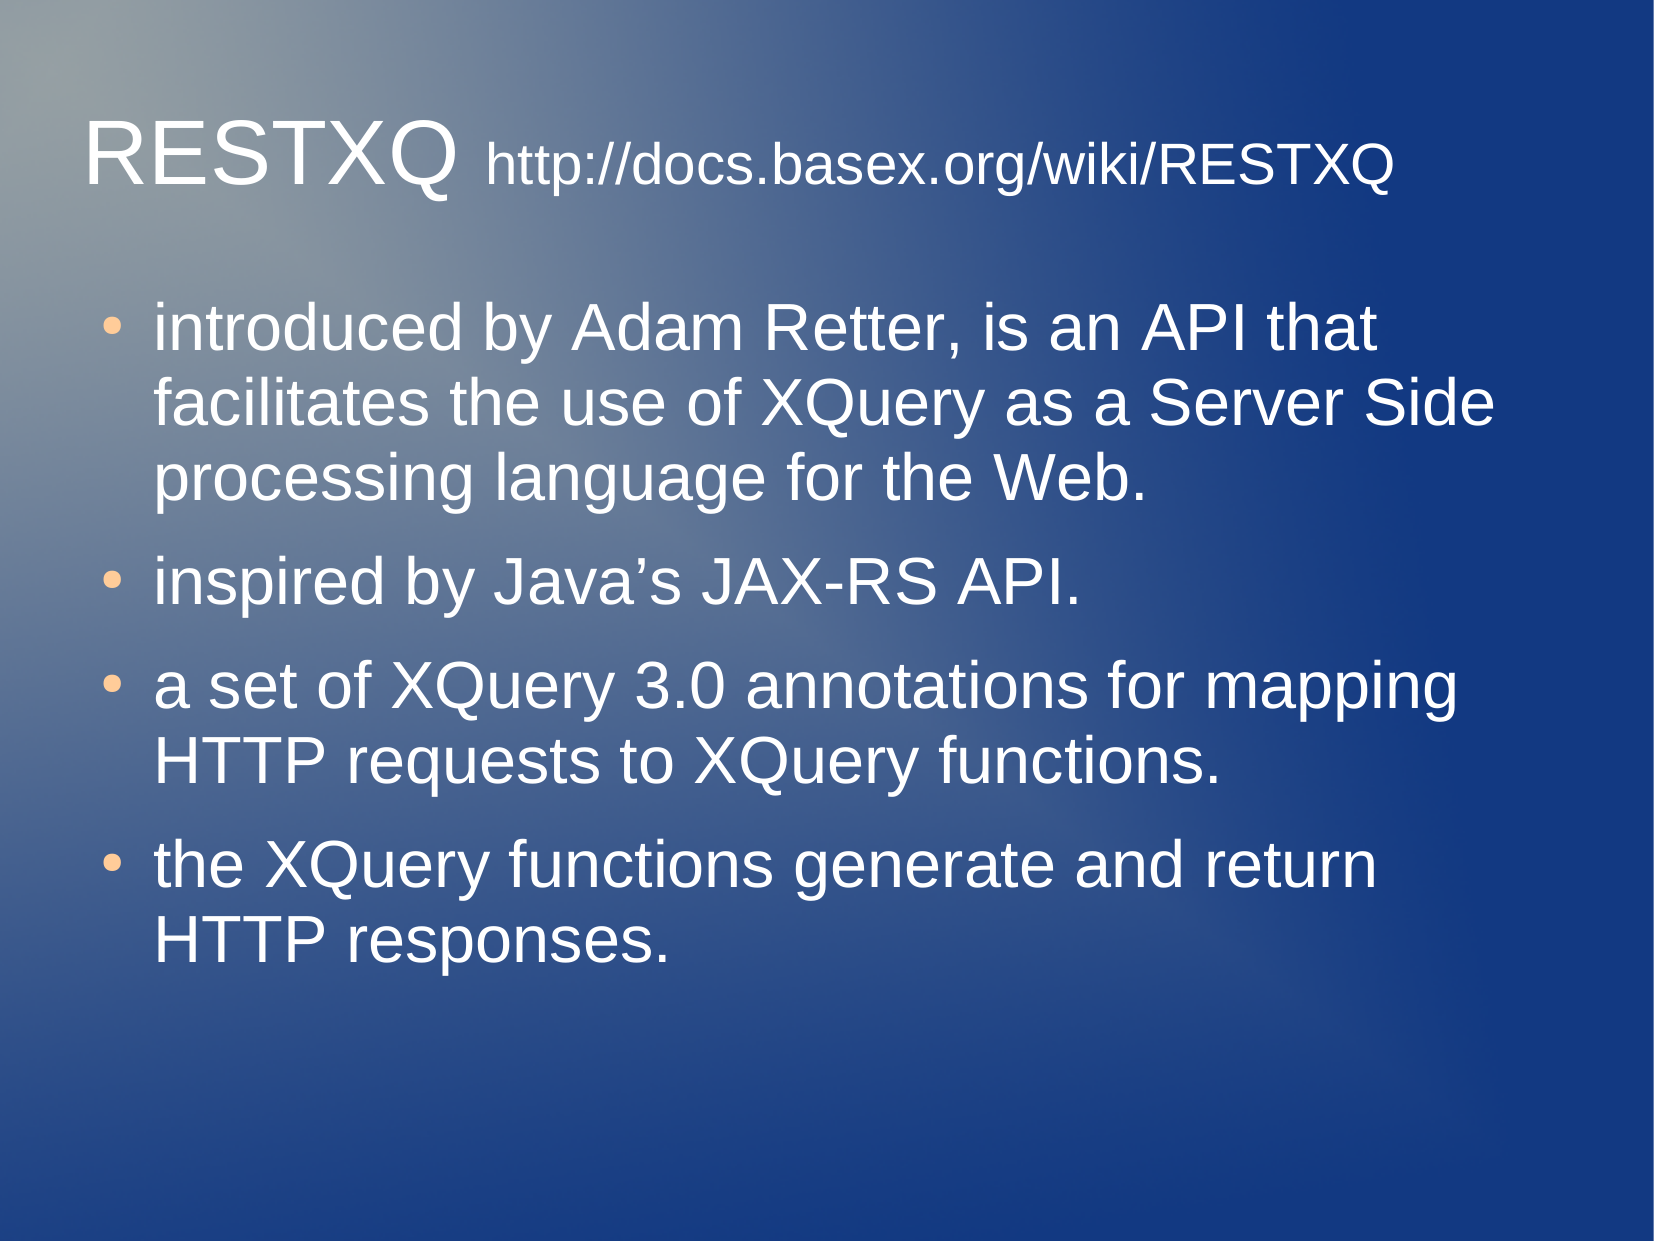

# RESTXQ http://docs.basex.org/wiki/RESTXQ
introduced by Adam Retter, is an API that facilitates the use of XQuery as a Server Side processing language for the Web.
inspired by Java’s JAX-RS API.
a set of XQuery 3.0 annotations for mapping HTTP requests to XQuery functions.
the XQuery functions generate and return HTTP responses.